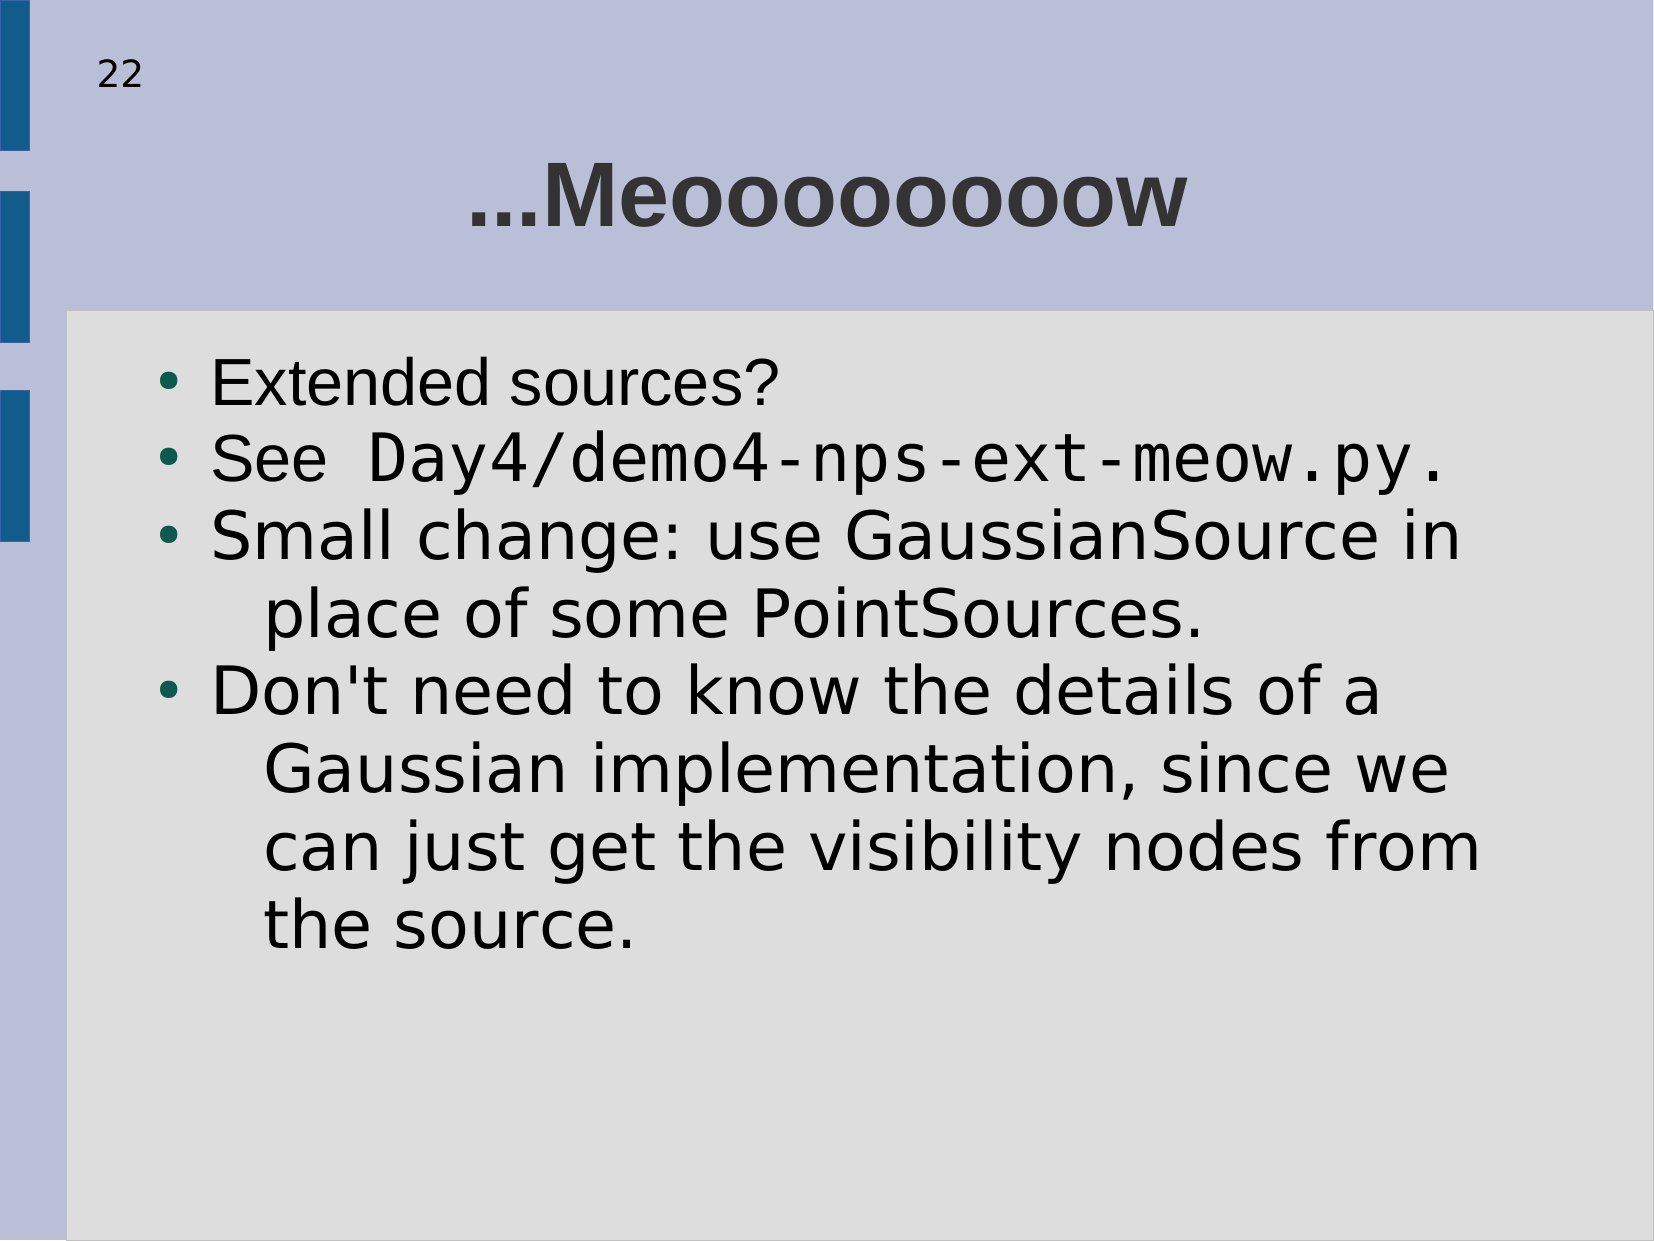

# ...Meoooooooow
Extended sources?
See Day4/demo4-nps-ext-meow.py.
Small change: use GaussianSource in place of some PointSources.
Don't need to know the details of a Gaussian implementation, since we can just get the visibility nodes from the source.